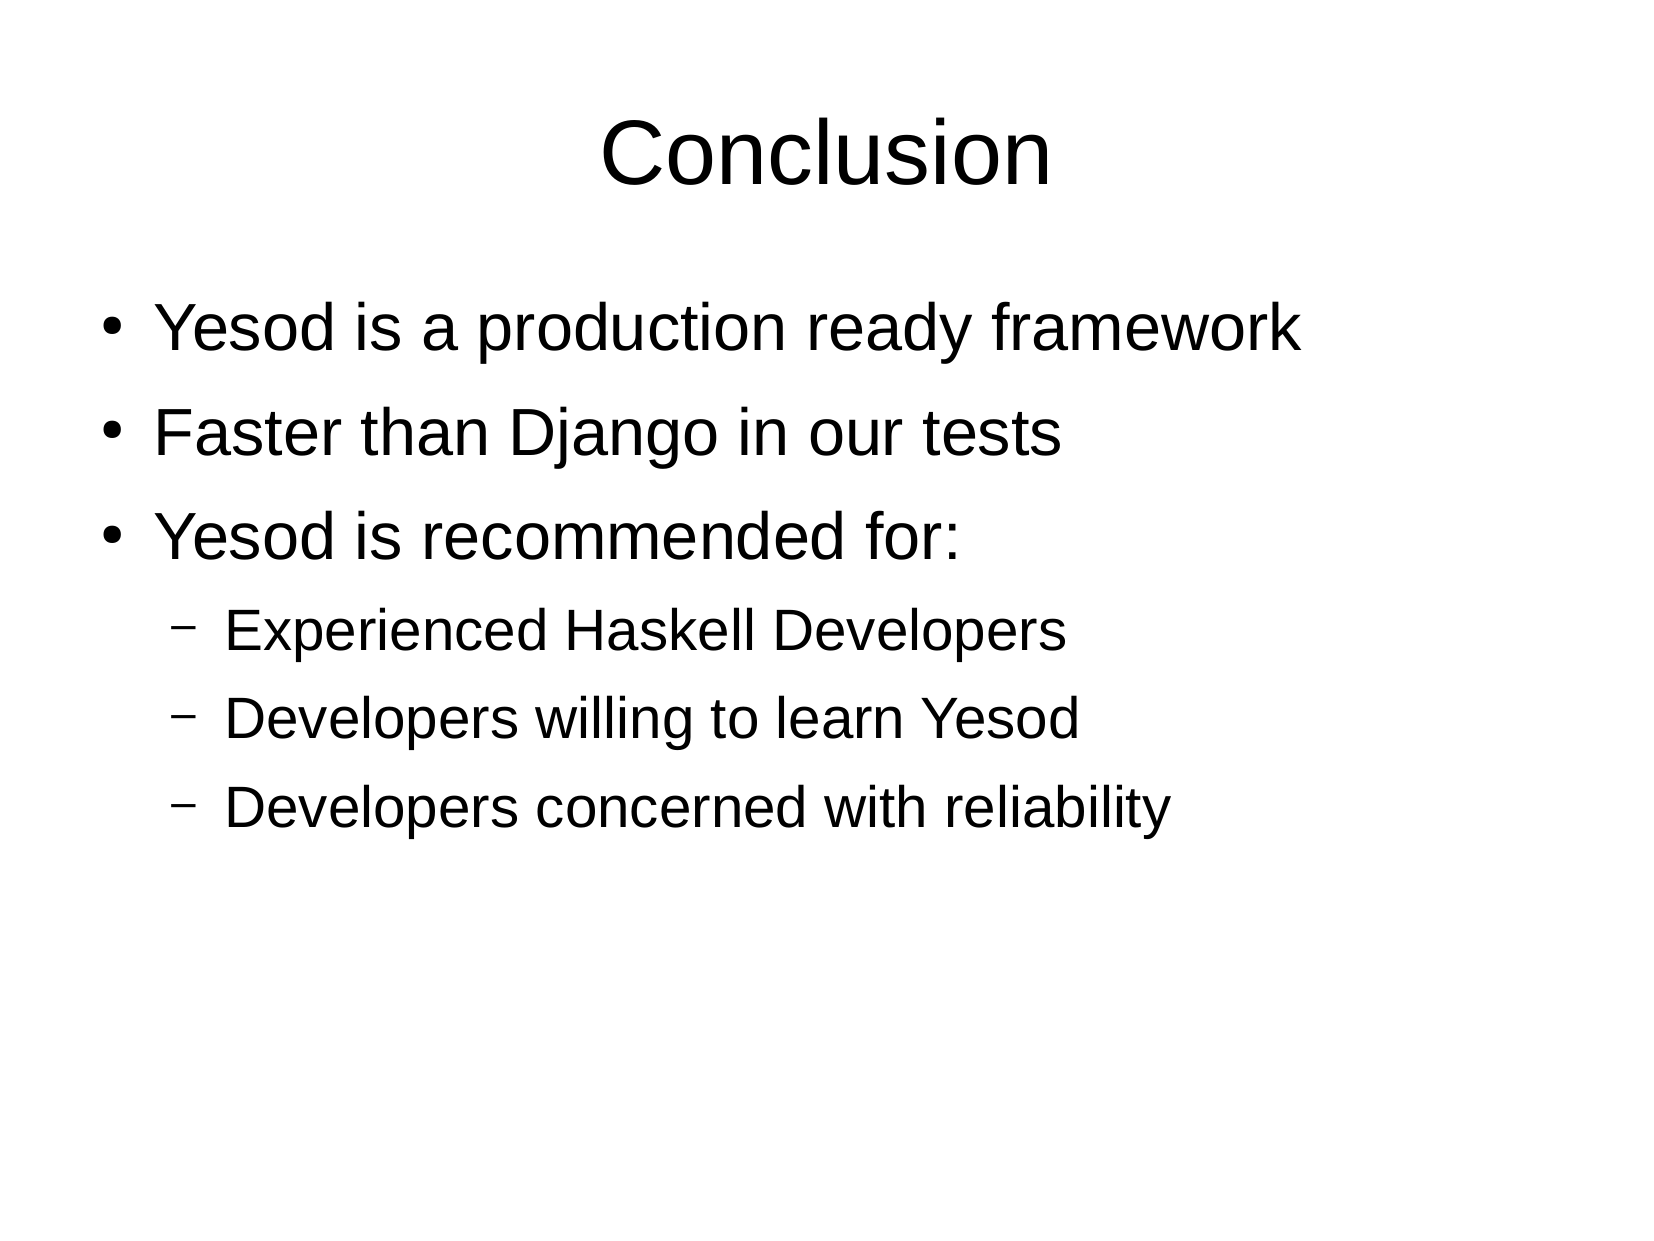

# Conclusion
Yesod is a production ready framework
Faster than Django in our tests
Yesod is recommended for:
Experienced Haskell Developers
Developers willing to learn Yesod
Developers concerned with reliability